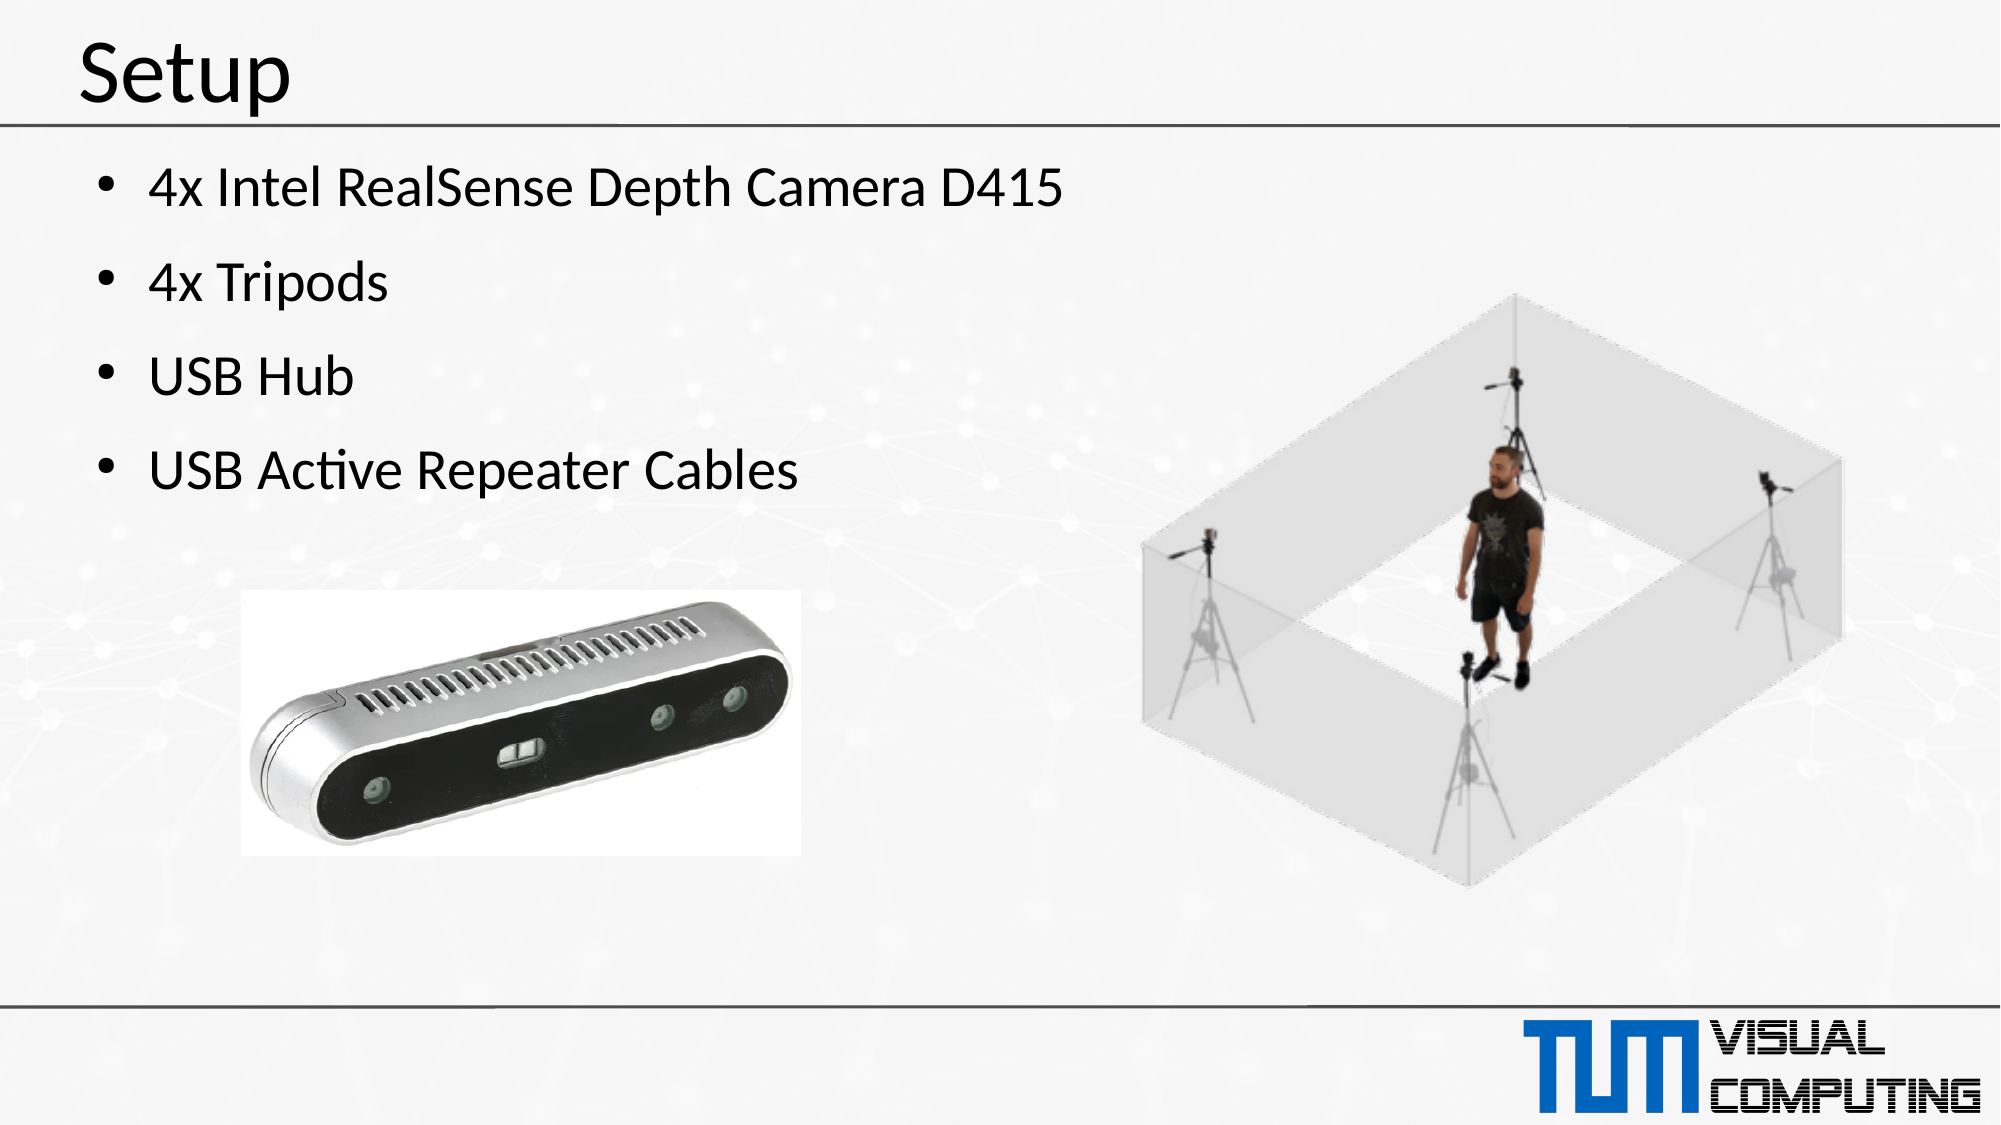

# Setup
4x Intel RealSense Depth Camera D415
4x Tripods
USB Hub
USB Active Repeater Cables